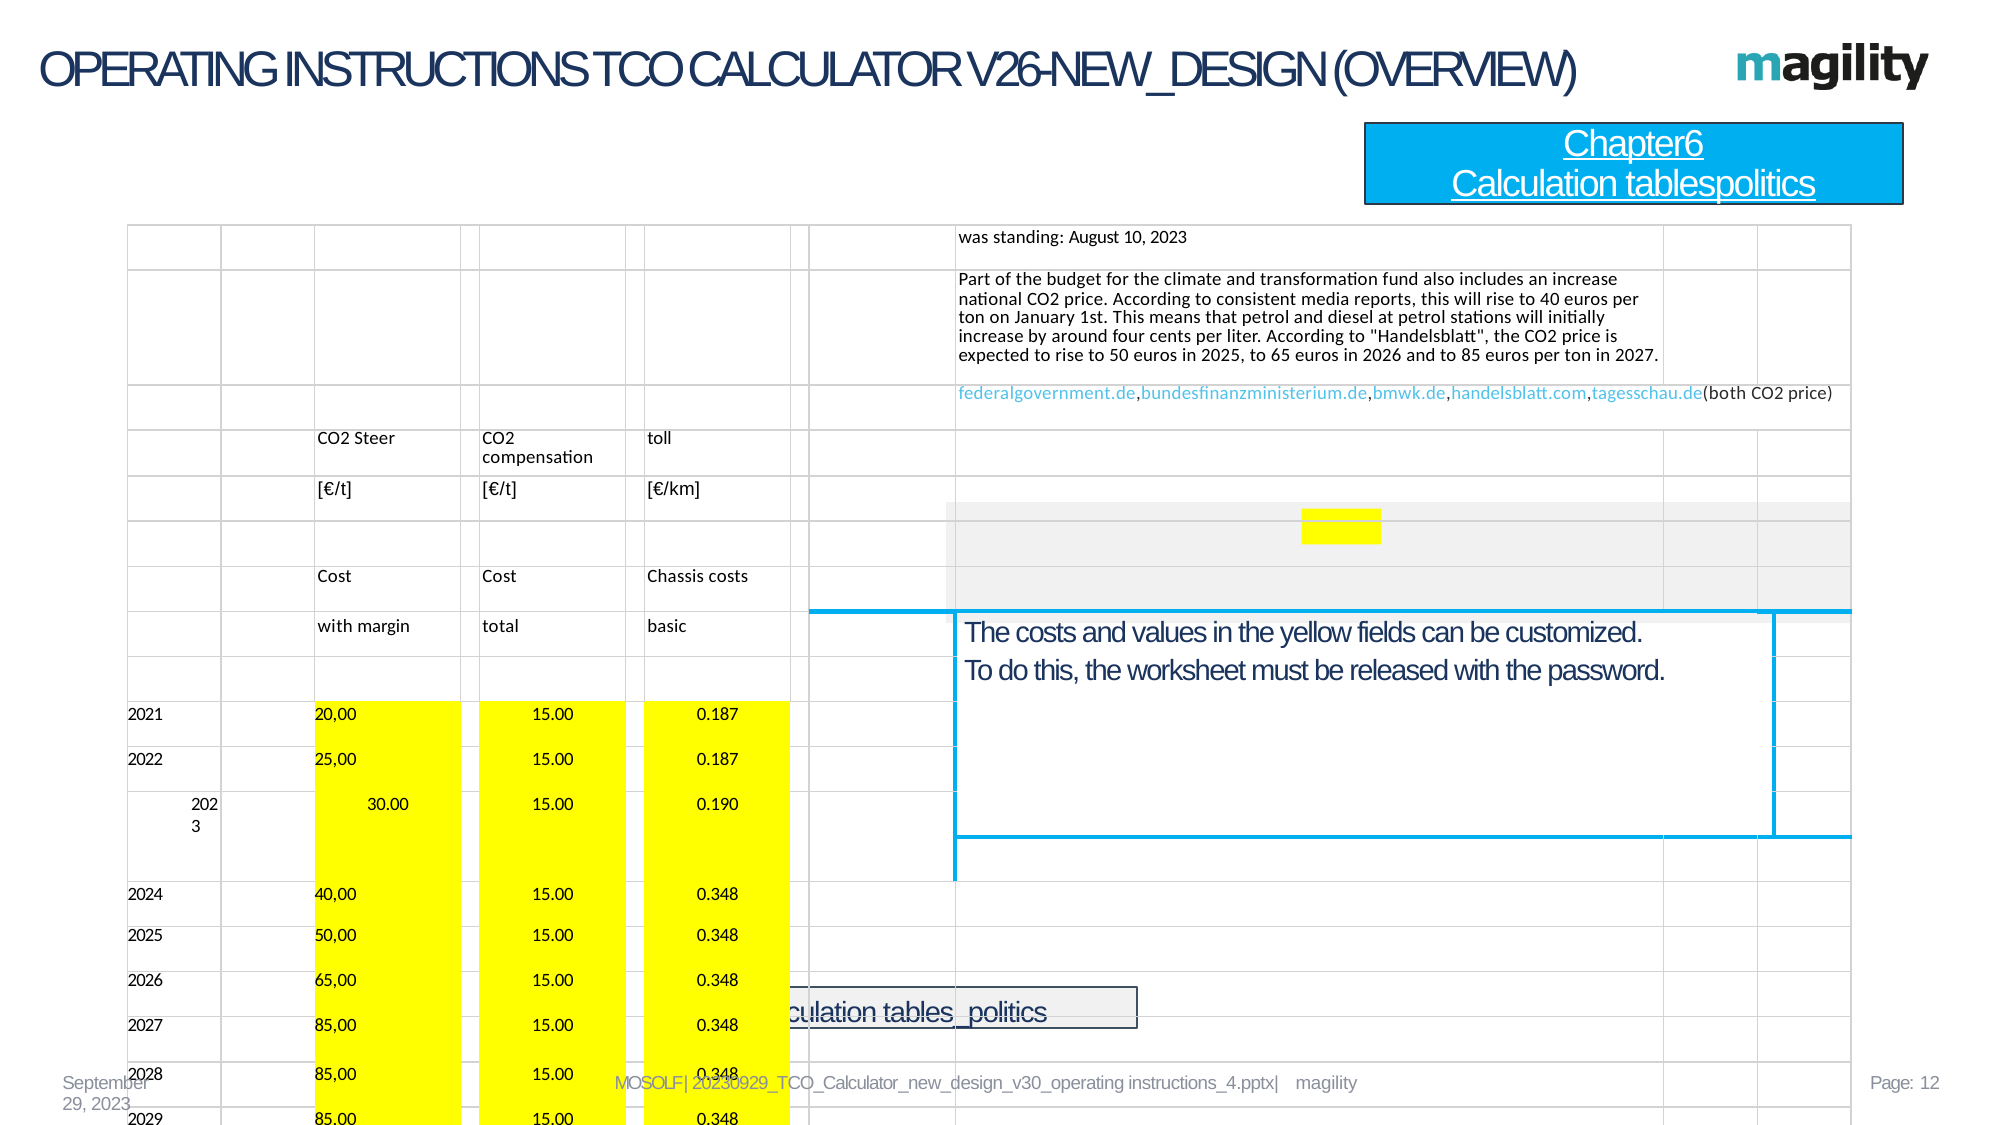

# OPERATING INSTRUCTIONS TCO CALCULATOR V26-NEW_DESIGN (OVERVIEW)
Chapter6
Calculation tablespolitics
| | | | | | | | | | was standing: August 10, 2023 | | | |
| --- | --- | --- | --- | --- | --- | --- | --- | --- | --- | --- | --- | --- |
| | | | | | | | | | Part of the budget for the climate and transformation fund also includes an increase national CO2 price. According to consistent media reports, this will rise to 40 euros per ton on January 1st. This means that petrol and diesel at petrol stations will initially increase by around four cents per liter. According to "Handelsblatt", the CO2 price is expected to rise to 50 euros in 2025, to 65 euros in 2026 and to 85 euros per ton in 2027. | | | |
| | | | | | | | | | federalgovernment.de,bundesfinanzministerium.de,bmwk.de,handelsblatt.com,tagesschau.de(both CO2 price) | | | |
| | | CO2 Steer | | CO2 compensation | | toll | | | | | | |
| | | [€/t] | | [€/t] | | [€/km] | | | | | | |
| | | | | | | | | | | | | |
| | | Cost | | Cost | | Chassis costs | | | | | | |
| | | with margin | | total | | basic | | | The costs and values ​​​​in the yellow fields can be customized. To do this, the worksheet must be released with the password. | | | |
| | | | | | | | | | | | | |
| 2021 | | 20,00 | | 15.00 | | 0.187 | | | | | | |
| 2022 | | 25,00 | | 15.00 | | 0.187 | | | | | | |
| 2023 | | 30.00 | | 15.00 | | 0.190 | | | | | | |
| | | | | | | | | | | | | |
| 2024 | | 40,00 | | 15.00 | | 0.348 | | | | | | |
| 2025 | | 50,00 | | 15.00 | | 0.348 | | | | | | |
| 2026 | | 65,00 | | 15.00 | | 0.348 | | | | | | |
| 2027 | | 85,00 | | 15.00 | | 0.348 | | | | | | |
| 2028 | | 85,00 | | 15.00 | | 0.348 | | | | | | |
| 2029 | | 85,00 | | 15.00 | | 0.348 | | | | | | |
| 2030 | | 85,00 | | 15.00 | | 0.348 | | | | | | |
| 2031 | | 85,00 | | 15.00 | | 0.348 | | | | | | |
| 2032 | | 85,00 | | 15.00 | | 0.348 | | | | | | |
| 2033 | | 85,00 | | 15.00 | | 0.348 | | | | | | |
| 2034 | | 85,00 | | 15.00 | | 0.348 | | | | | | |
| 2035 | | 85,00 | | 15.00 | | 0.348 | | | | | | |
Calculation tables_politics
September 29, 2023
MOSOLF|20230929_TCO_Calculator_new_design_v30_operating instructions_4.pptx| magility
Page: